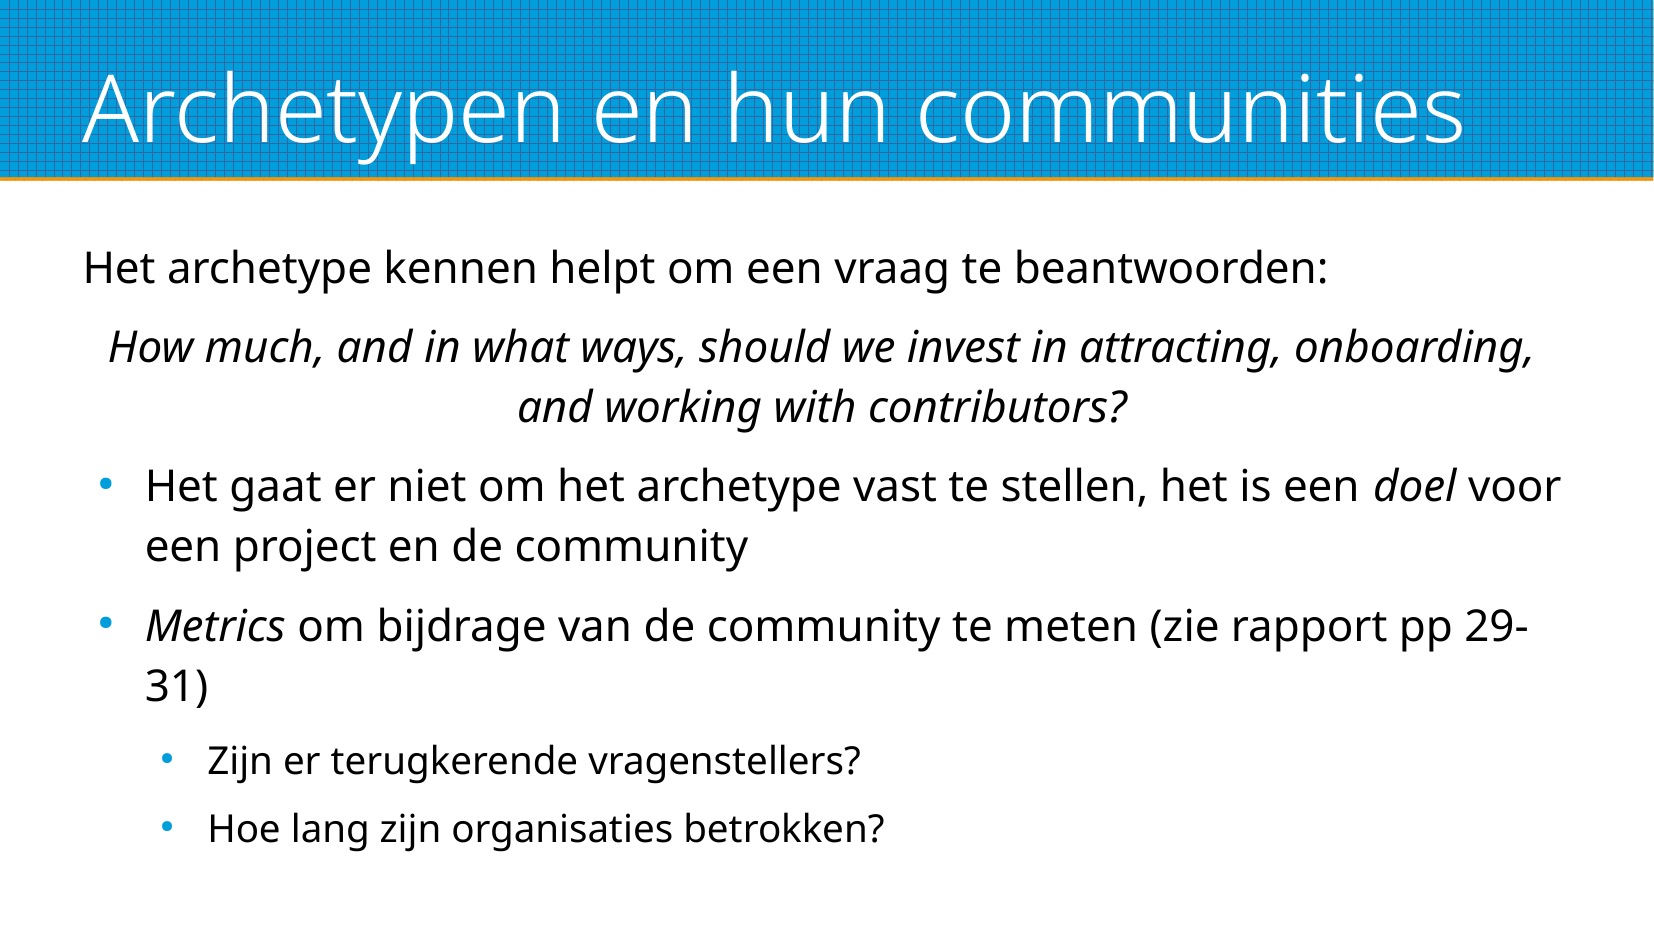

# Archetypen en hun communities
Het archetype kennen helpt om een vraag te beantwoorden:
How much, and in what ways, should we invest in attracting, onboarding, and working with contributors?
Het gaat er niet om het archetype vast te stellen, het is een doel voor een project en de community
Metrics om bijdrage van de community te meten (zie rapport pp 29-31)
Zijn er terugkerende vragenstellers?
Hoe lang zijn organisaties betrokken?